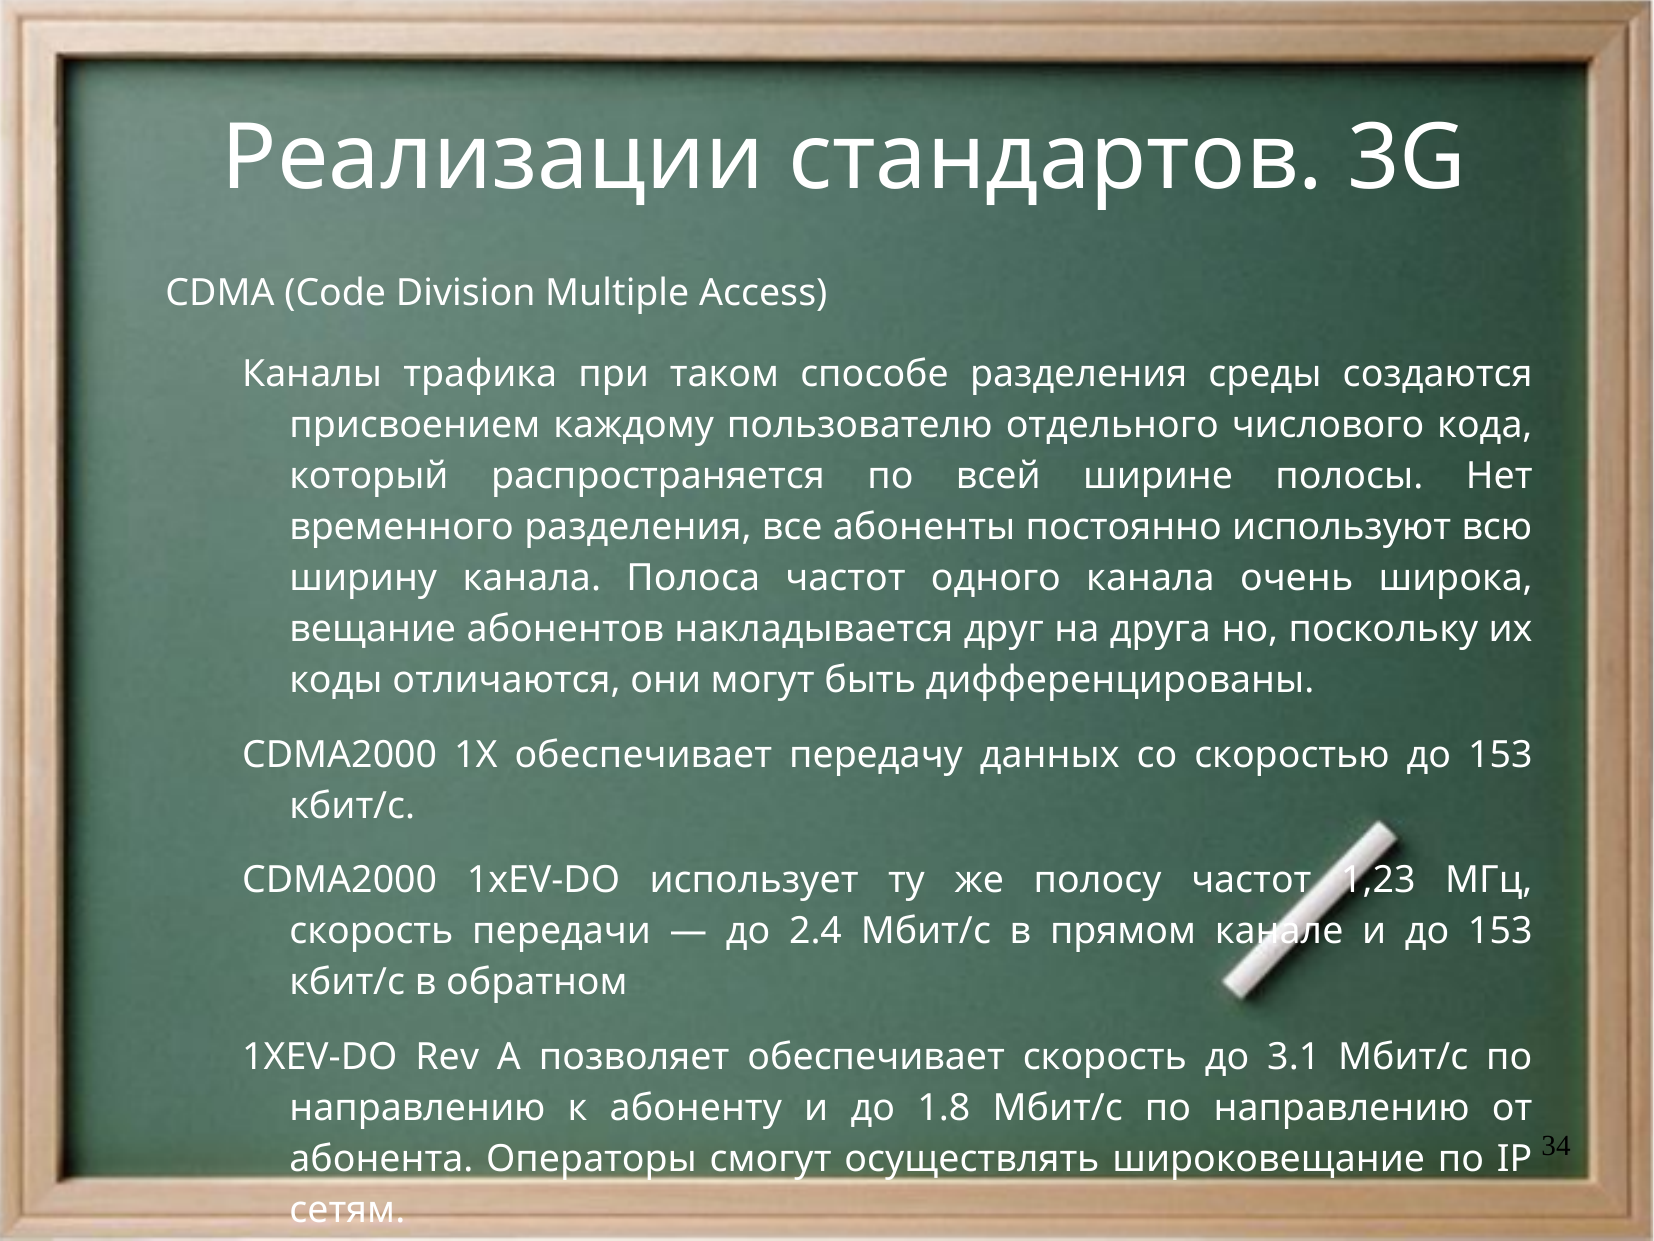

# Реализации стандартов. 3G
CDMA (Code Division Multiple Access)
Каналы трафика при таком способе разделения среды создаются присвоением каждому пользователю отдельного числового кода, который распространяется по всей ширине полосы. Нет временного разделения, все абоненты постоянно используют всю ширину канала. Полоса частот одного канала очень широка, вещание абонентов накладываeтся друг на друга но, поскольку их коды отличаются, они могут быть дифференцированы.
CDMA2000 1Х обеспечивает передачу данных со скоростью до 153 кбит/с.
CDMA2000 1xEV-DO использует ту же полосу частот 1,23 МГц, скорость передачи — до 2.4 Мбит/с в прямом канале и до 153 кбит/с в обратном
1ХEV-DO Rev A позволяет обеспечивает скорость до 3.1 Мбит/с по направлению к абоненту и до 1.8 Мбит/с по направлению от абонента. Операторы смогут осуществлять широковещание по IP сетям.
34